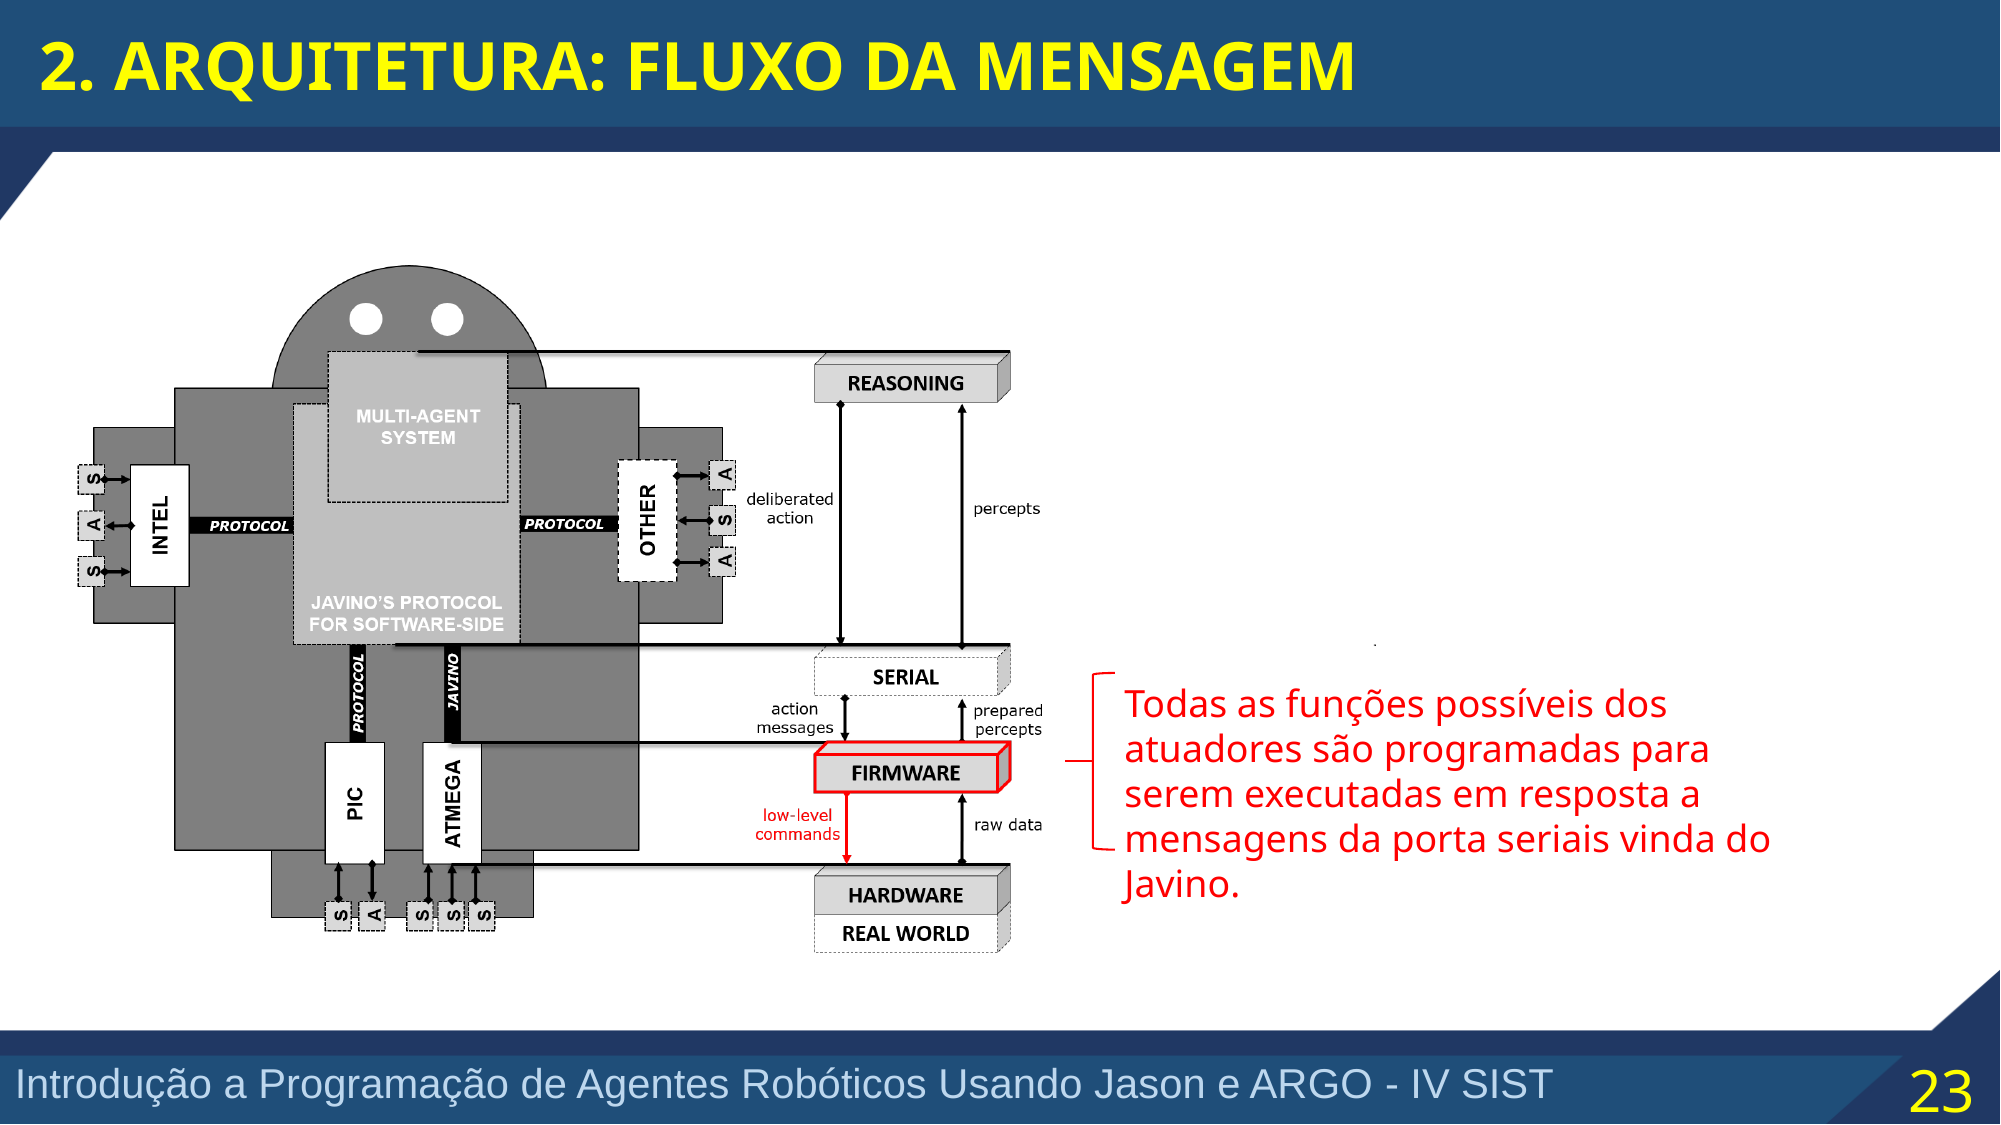

2. ARQUITETURA: FLUXO DA MENSAGEM
Todas as funções possíveis dos atuadores são programadas para serem executadas em resposta a mensagens da porta seriais vinda do Javino.